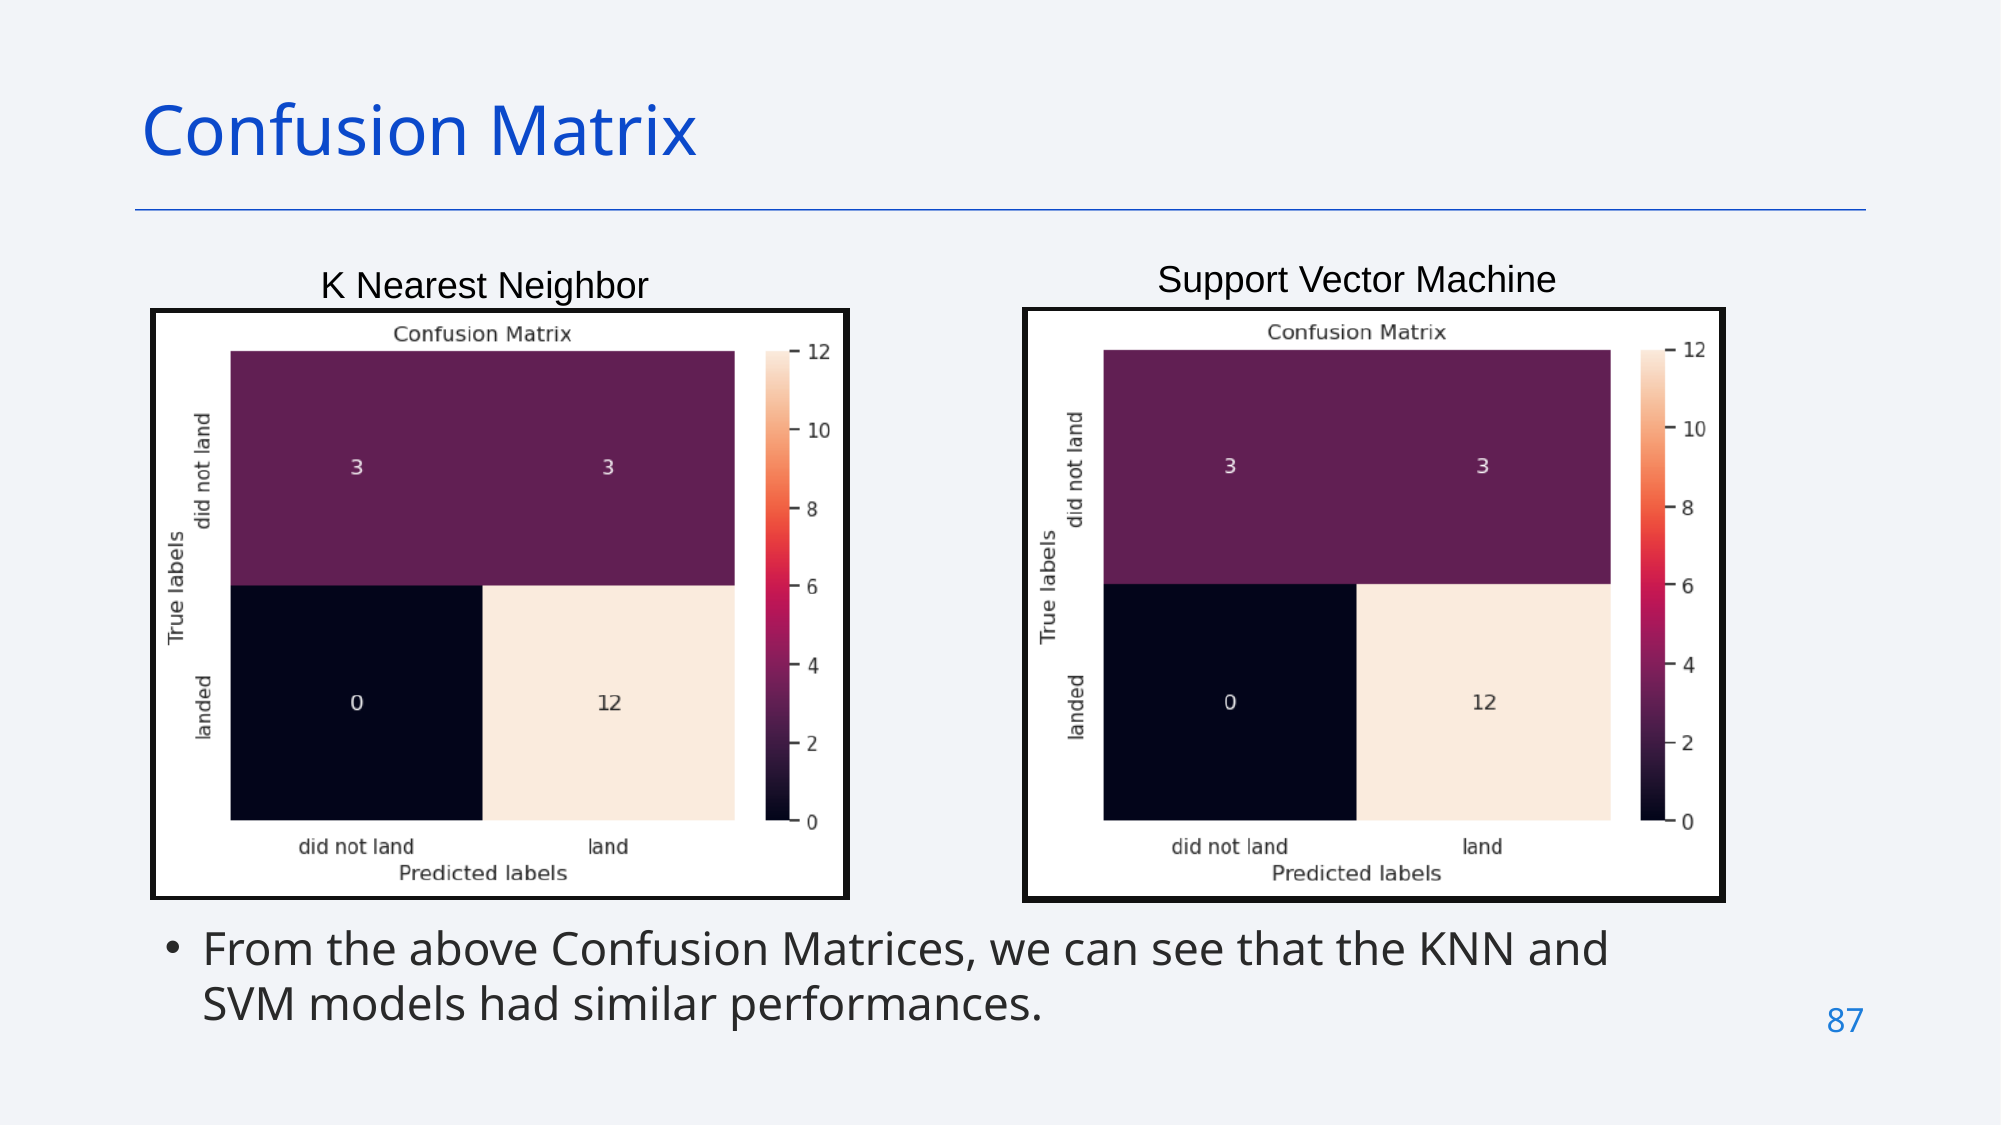

Confusion Matrix
Support Vector Machine
K Nearest Neighbor
# From the above Confusion Matrices, we can see that the KNN and SVM models had similar performances.
87